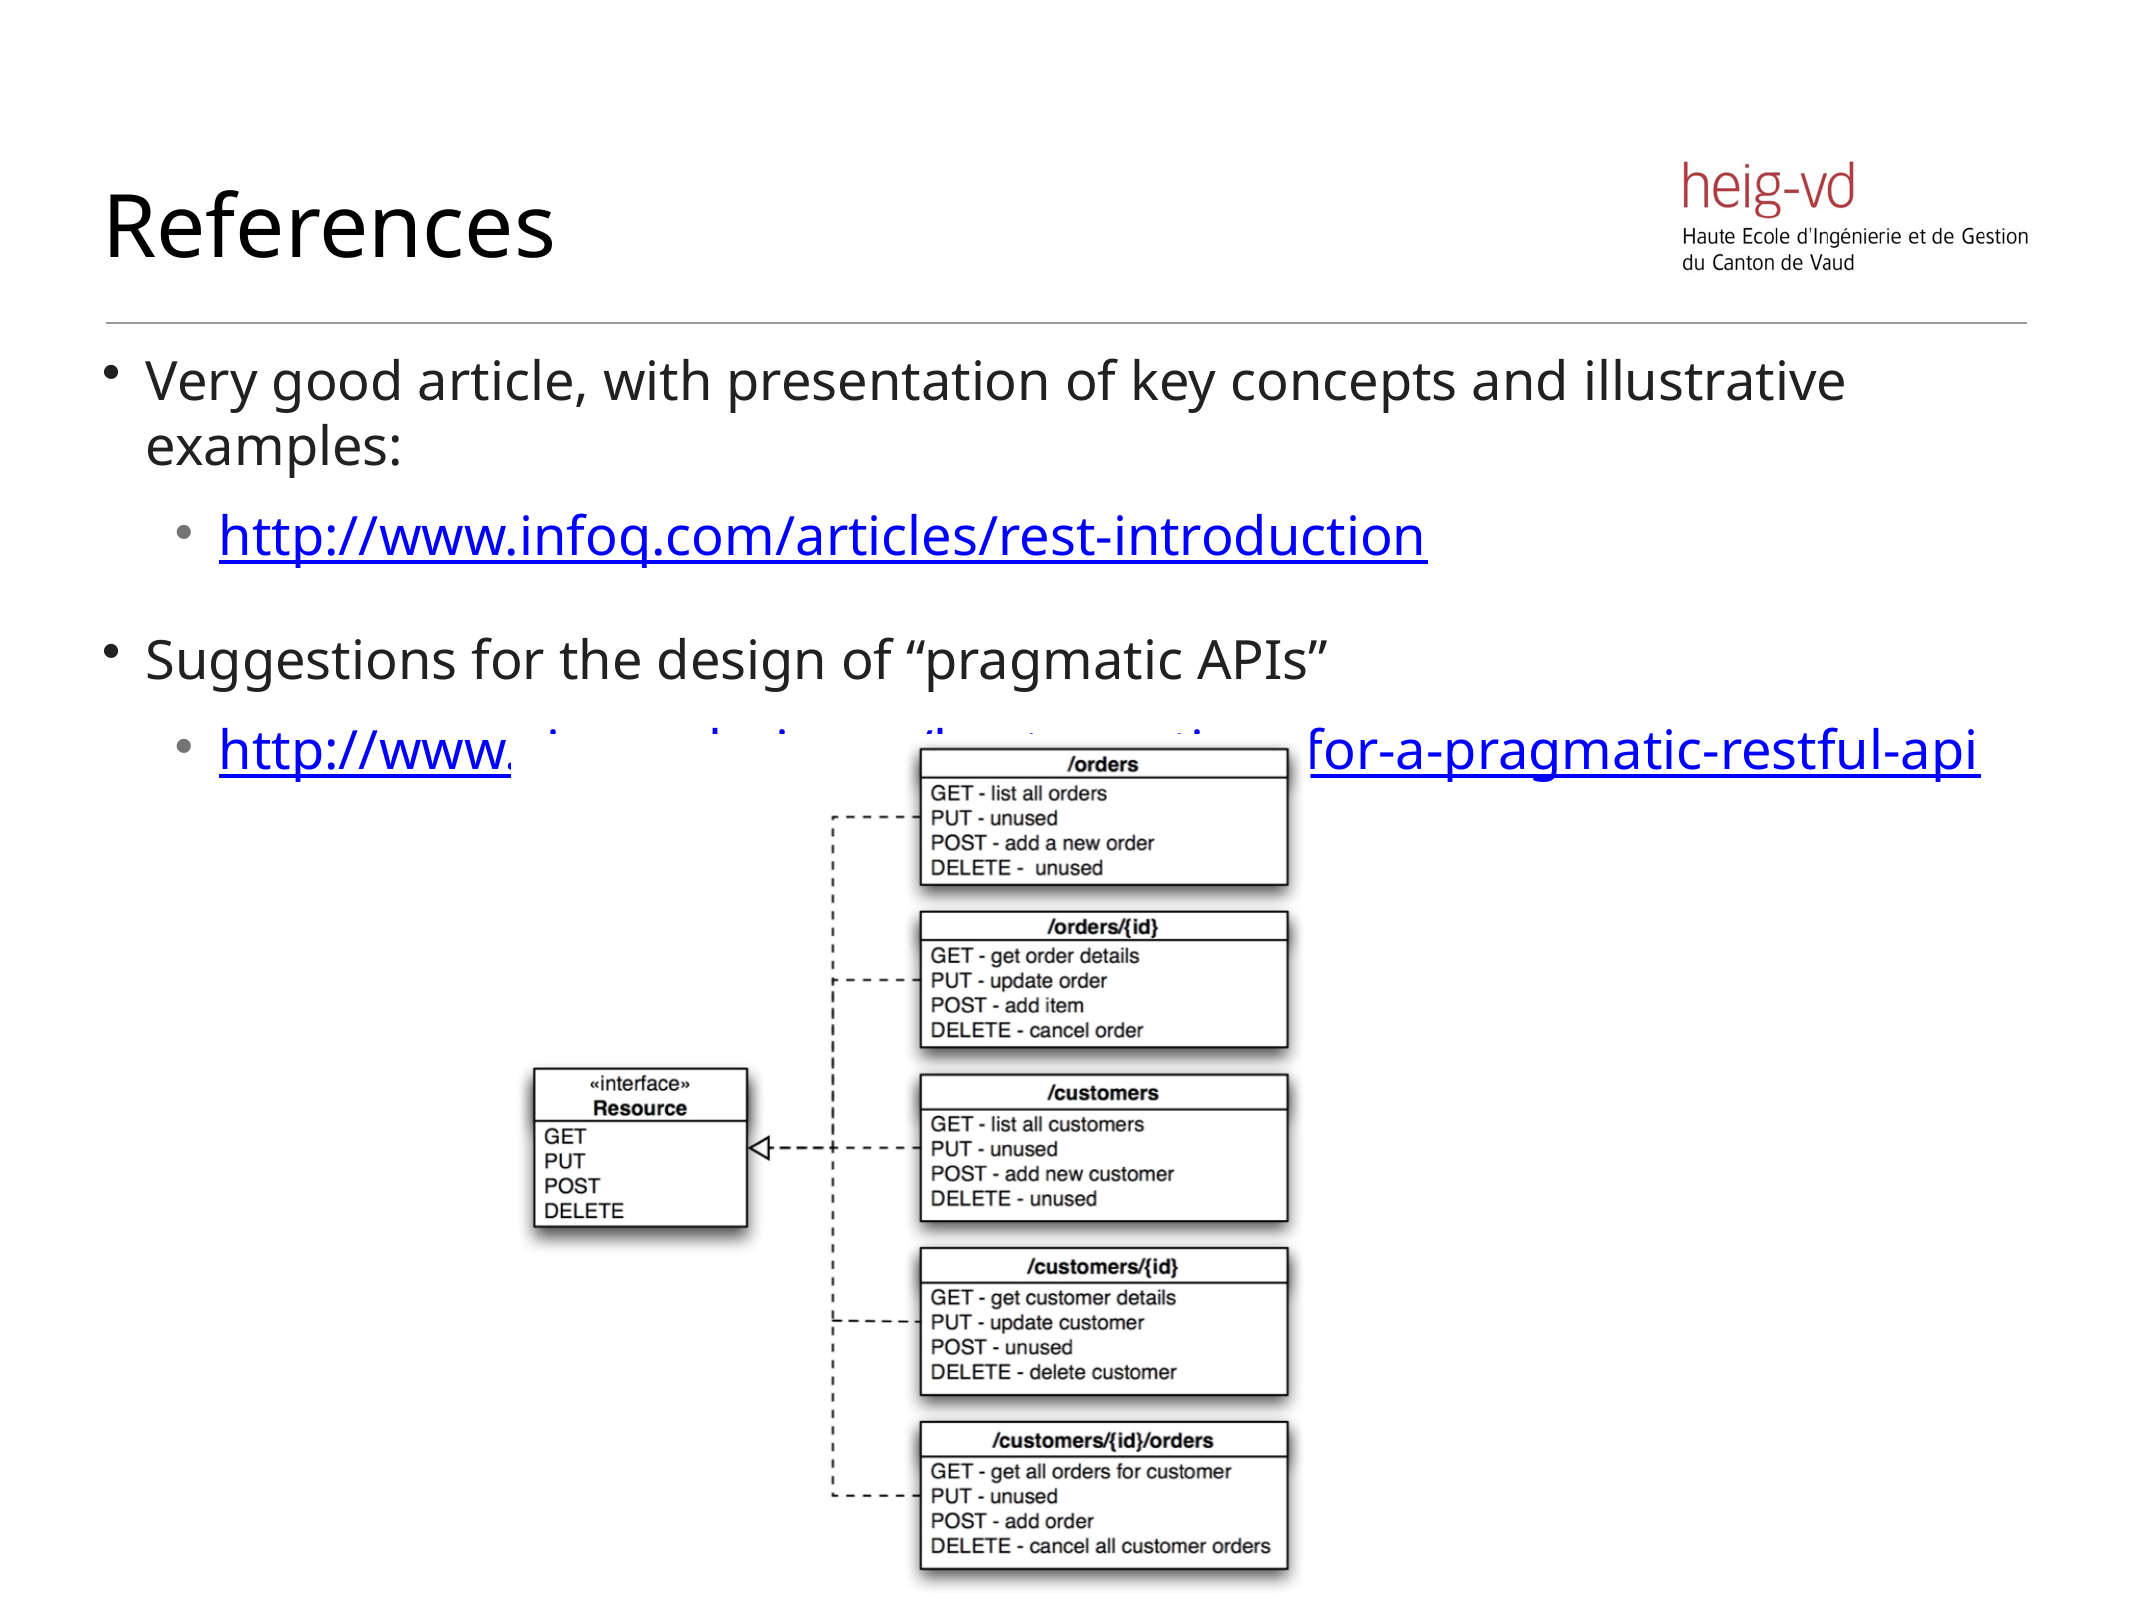

References
# Very good article, with presentation of key concepts and illustrative examples:
http://www.infoq.com/articles/rest-introduction
Suggestions for the design of “pragmatic APIs”
http://www.vinaysahni.com/best-practices-for-a-pragmatic-restful-api